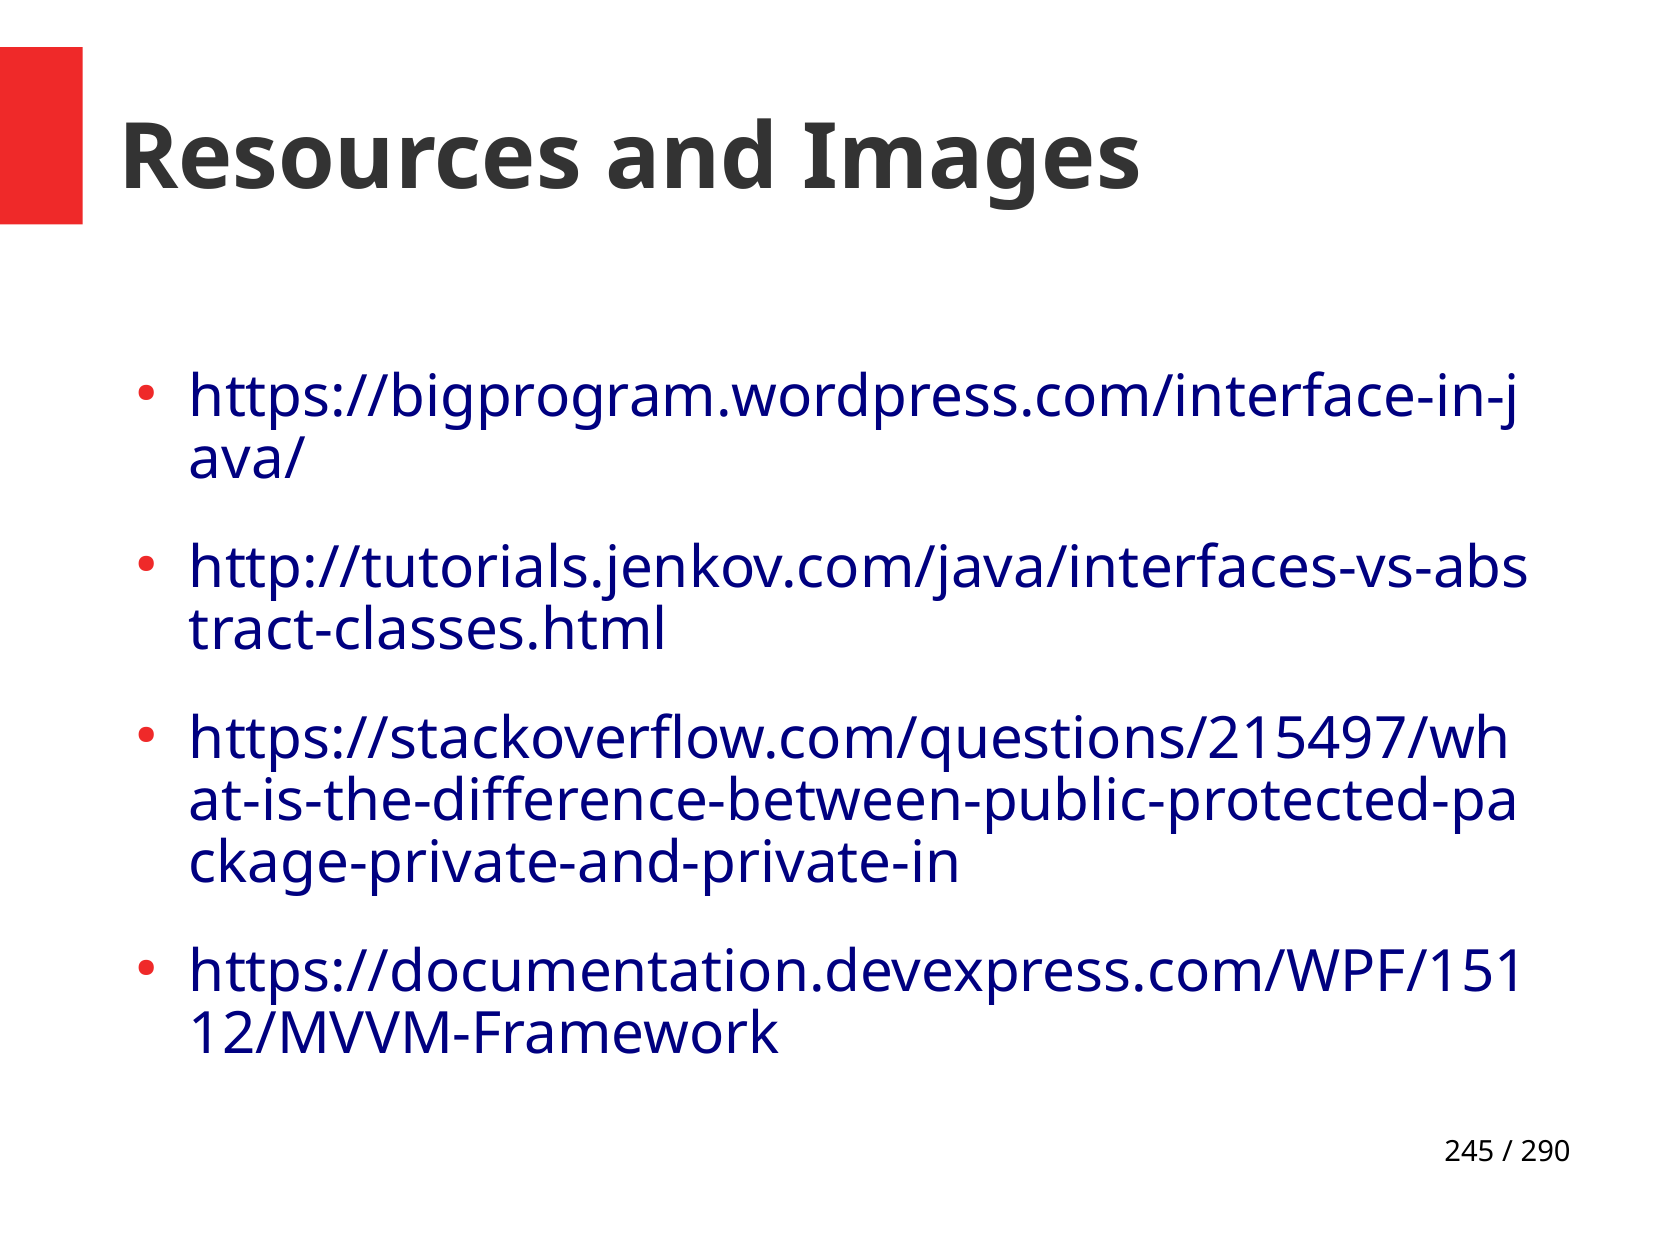

# Resources and Images
https://bigprogram.wordpress.com/interface-in-java/
http://tutorials.jenkov.com/java/interfaces-vs-abstract-classes.html
https://stackoverflow.com/questions/215497/what-is-the-difference-between-public-protected-package-private-and-private-in
https://documentation.devexpress.com/WPF/15112/MVVM-Framework
245